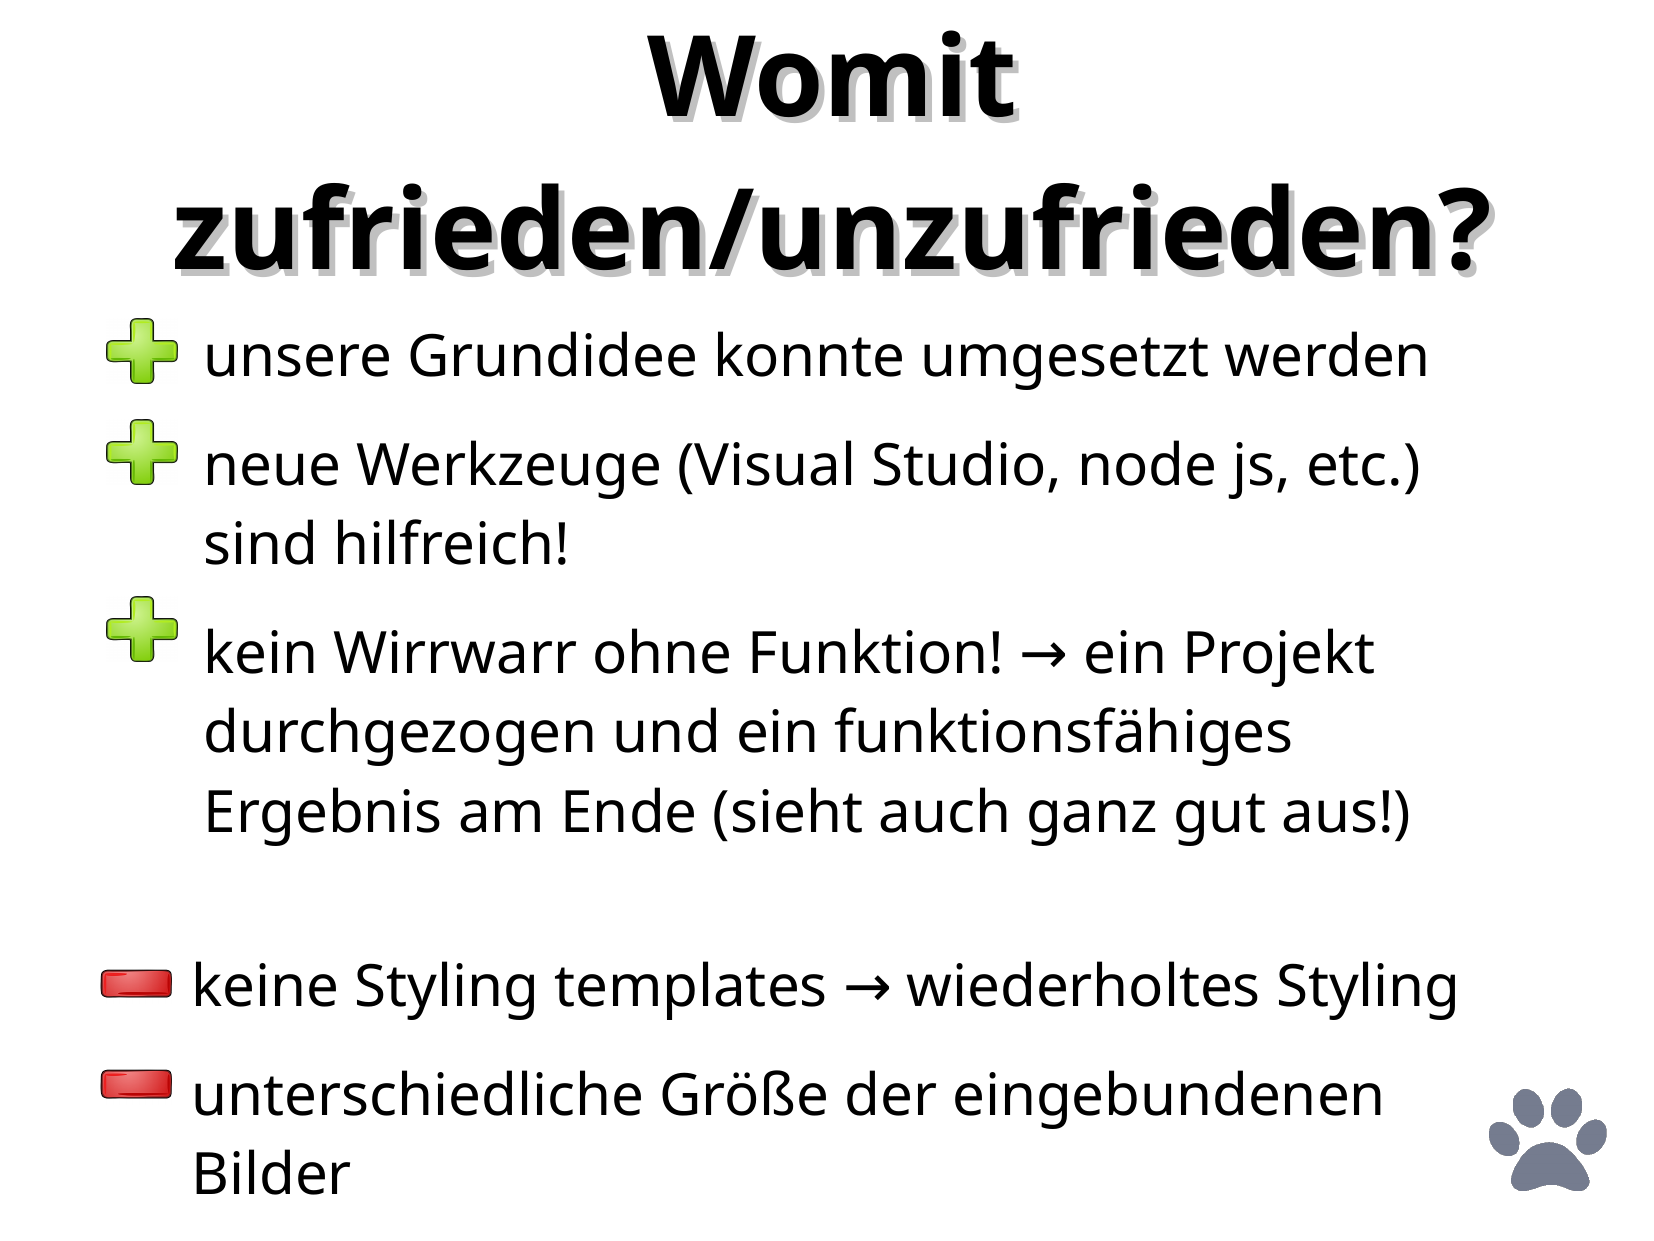

# Womit zufrieden/unzufrieden?
unsere Grundidee konnte umgesetzt werden
neue Werkzeuge (Visual Studio, node js, etc.) sind hilfreich!
kein Wirrwarr ohne Funktion! → ein Projekt durchgezogen und ein funktionsfähiges Ergebnis am Ende (sieht auch ganz gut aus!)
keine Styling templates → wiederholtes Styling
unterschiedliche Größe der eingebundenen Bilder